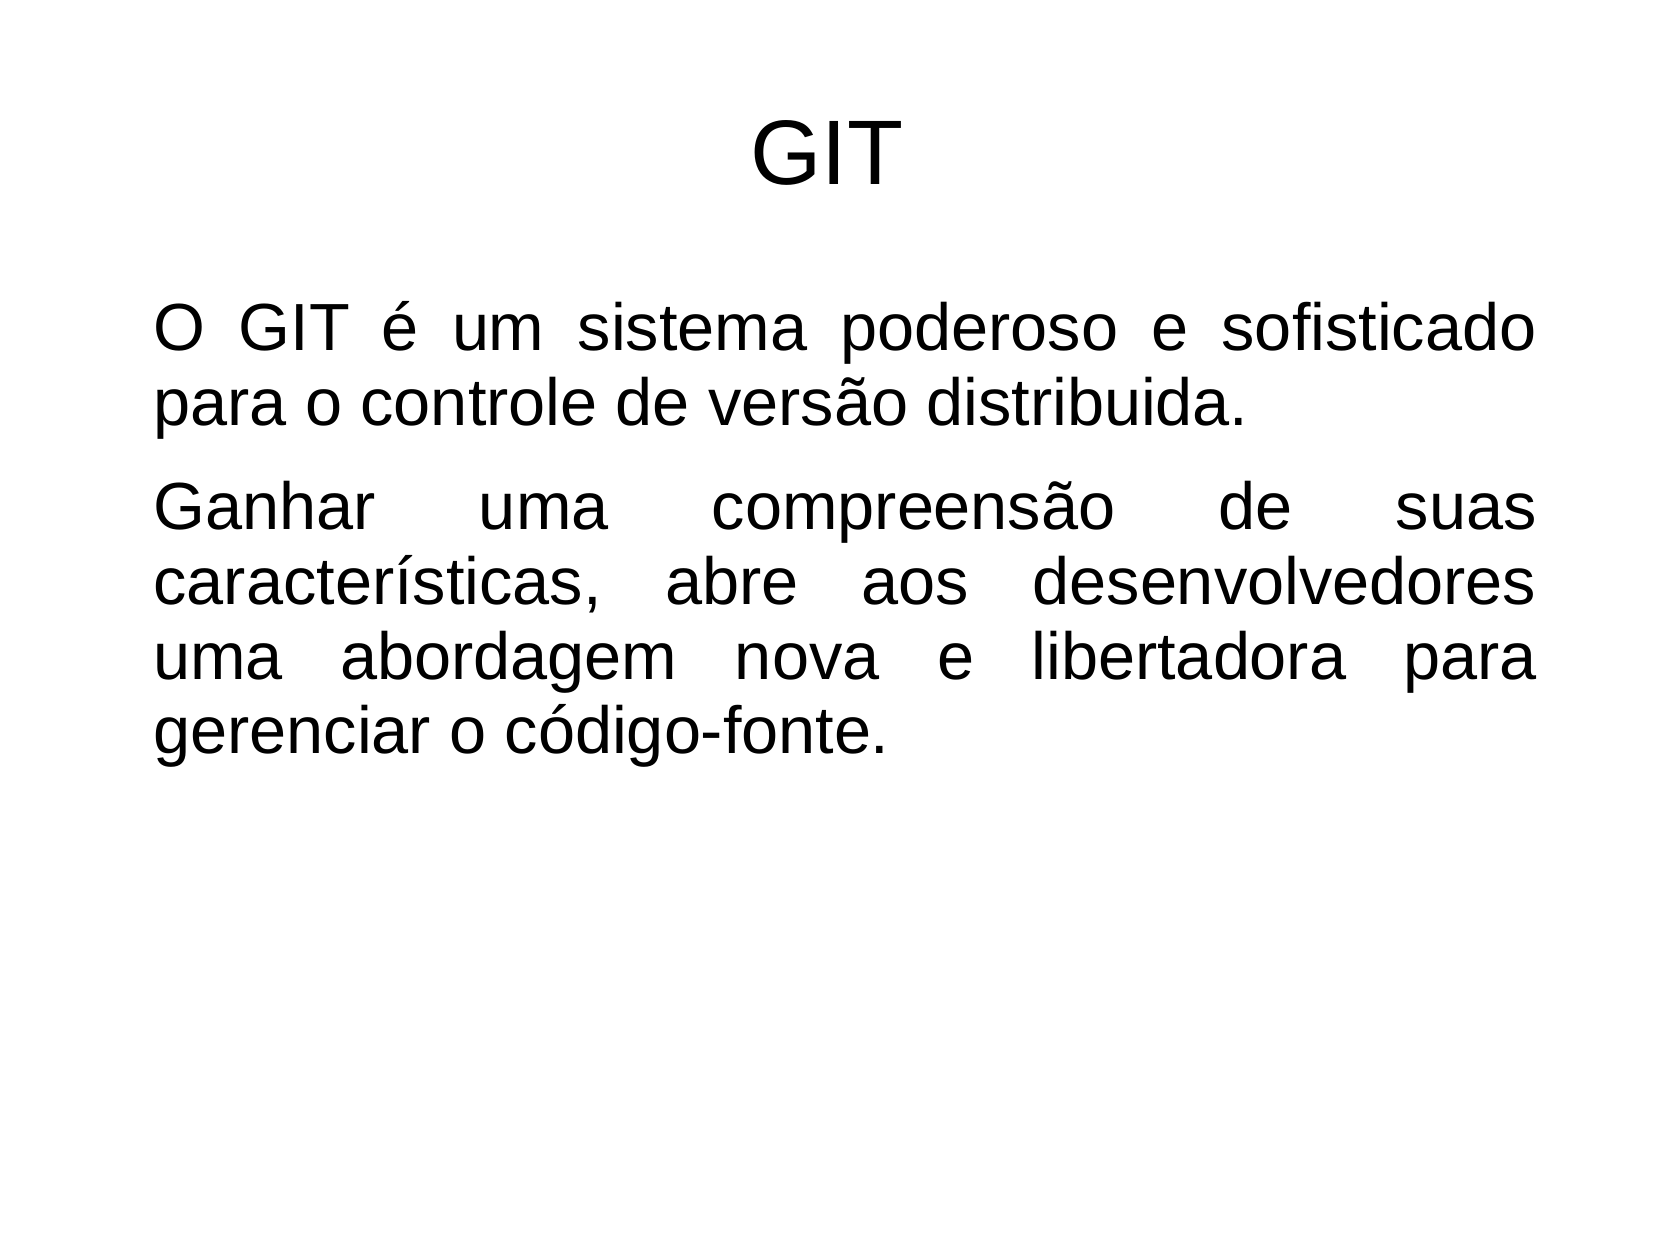

# GIT
O GIT é um sistema poderoso e sofisticado para o controle de versão distribuida.
Ganhar uma compreensão de suas características, abre aos desenvolvedores uma abordagem nova e libertadora para gerenciar o código-fonte.